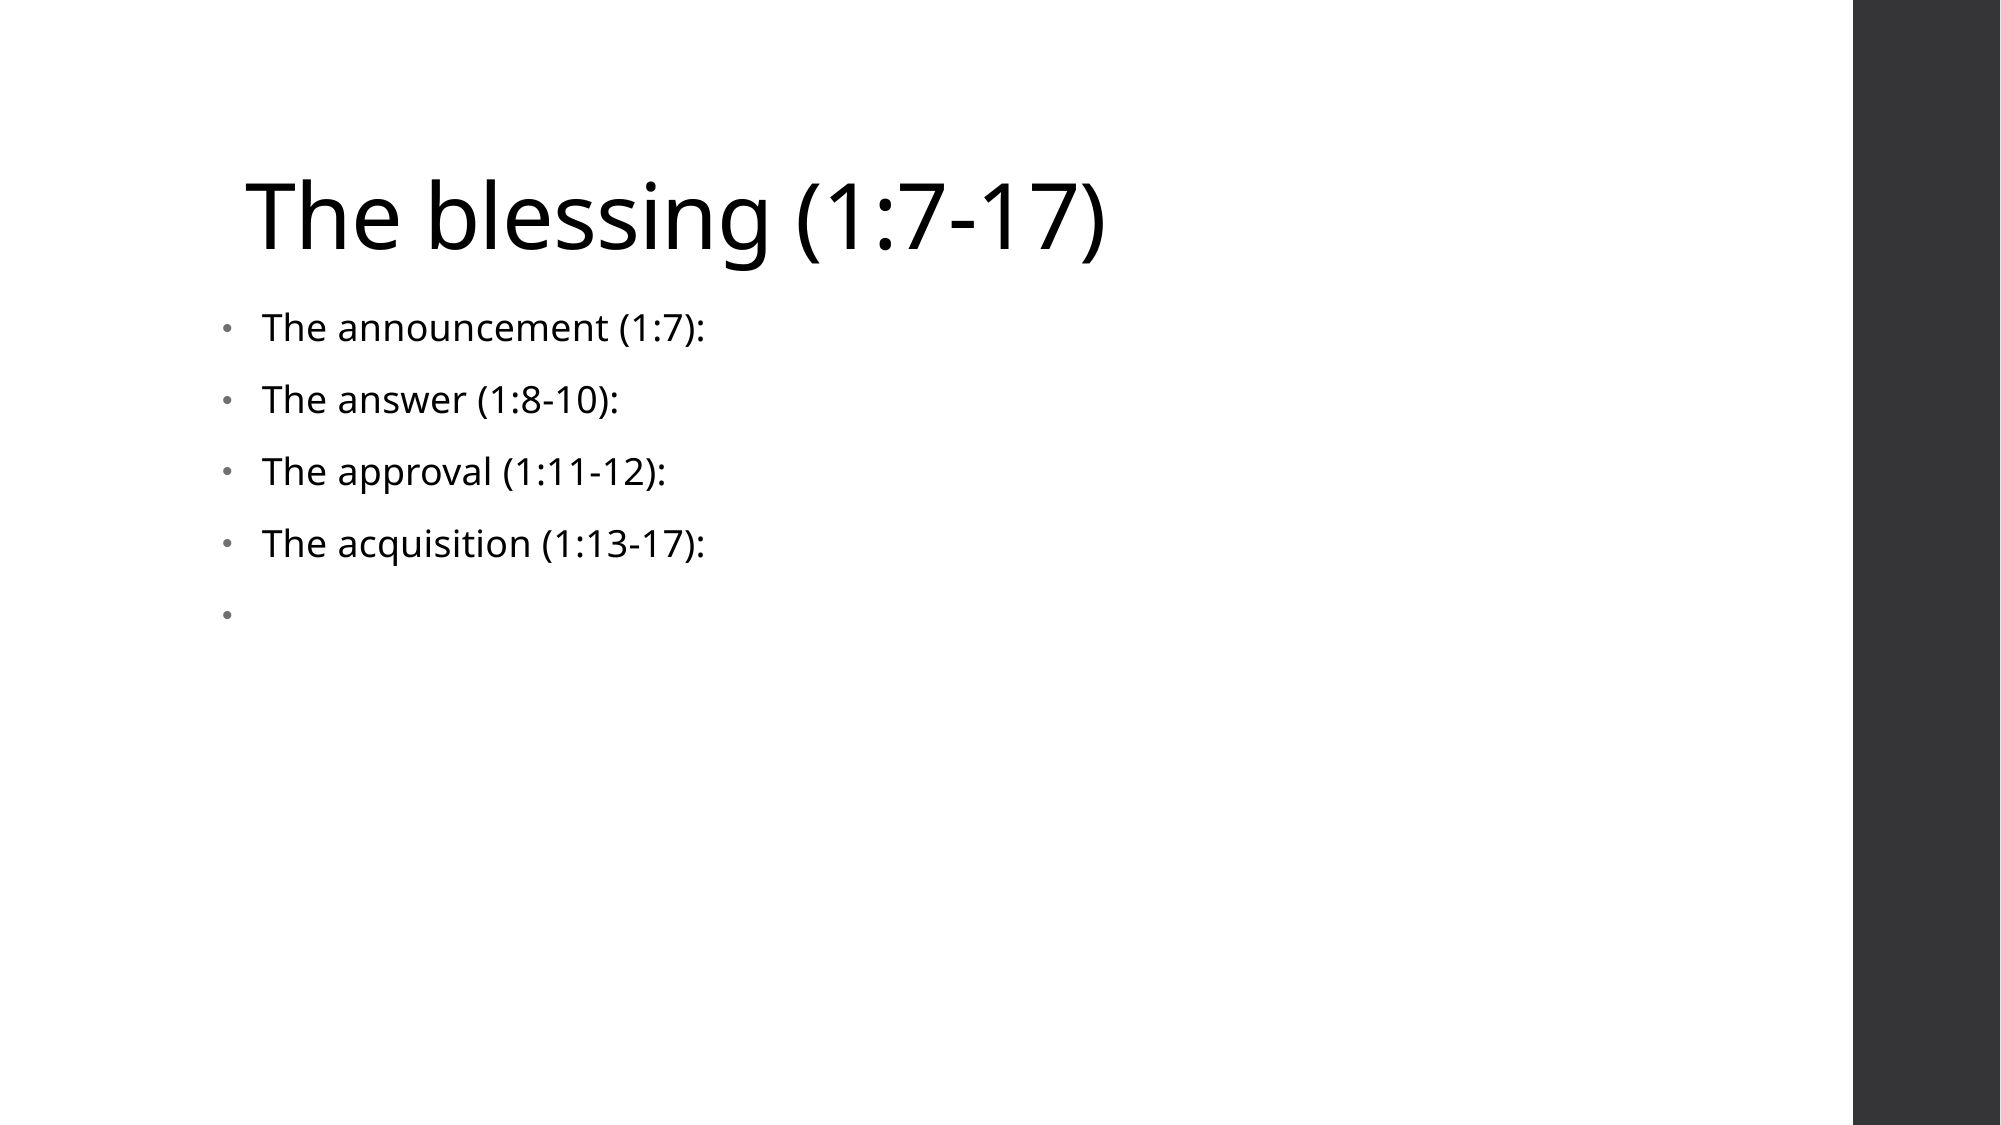

# The blessing (1:7-17)
 The announcement (1:7):
 The answer (1:8-10):
 The approval (1:11-12):
 The acquisition (1:13-17):